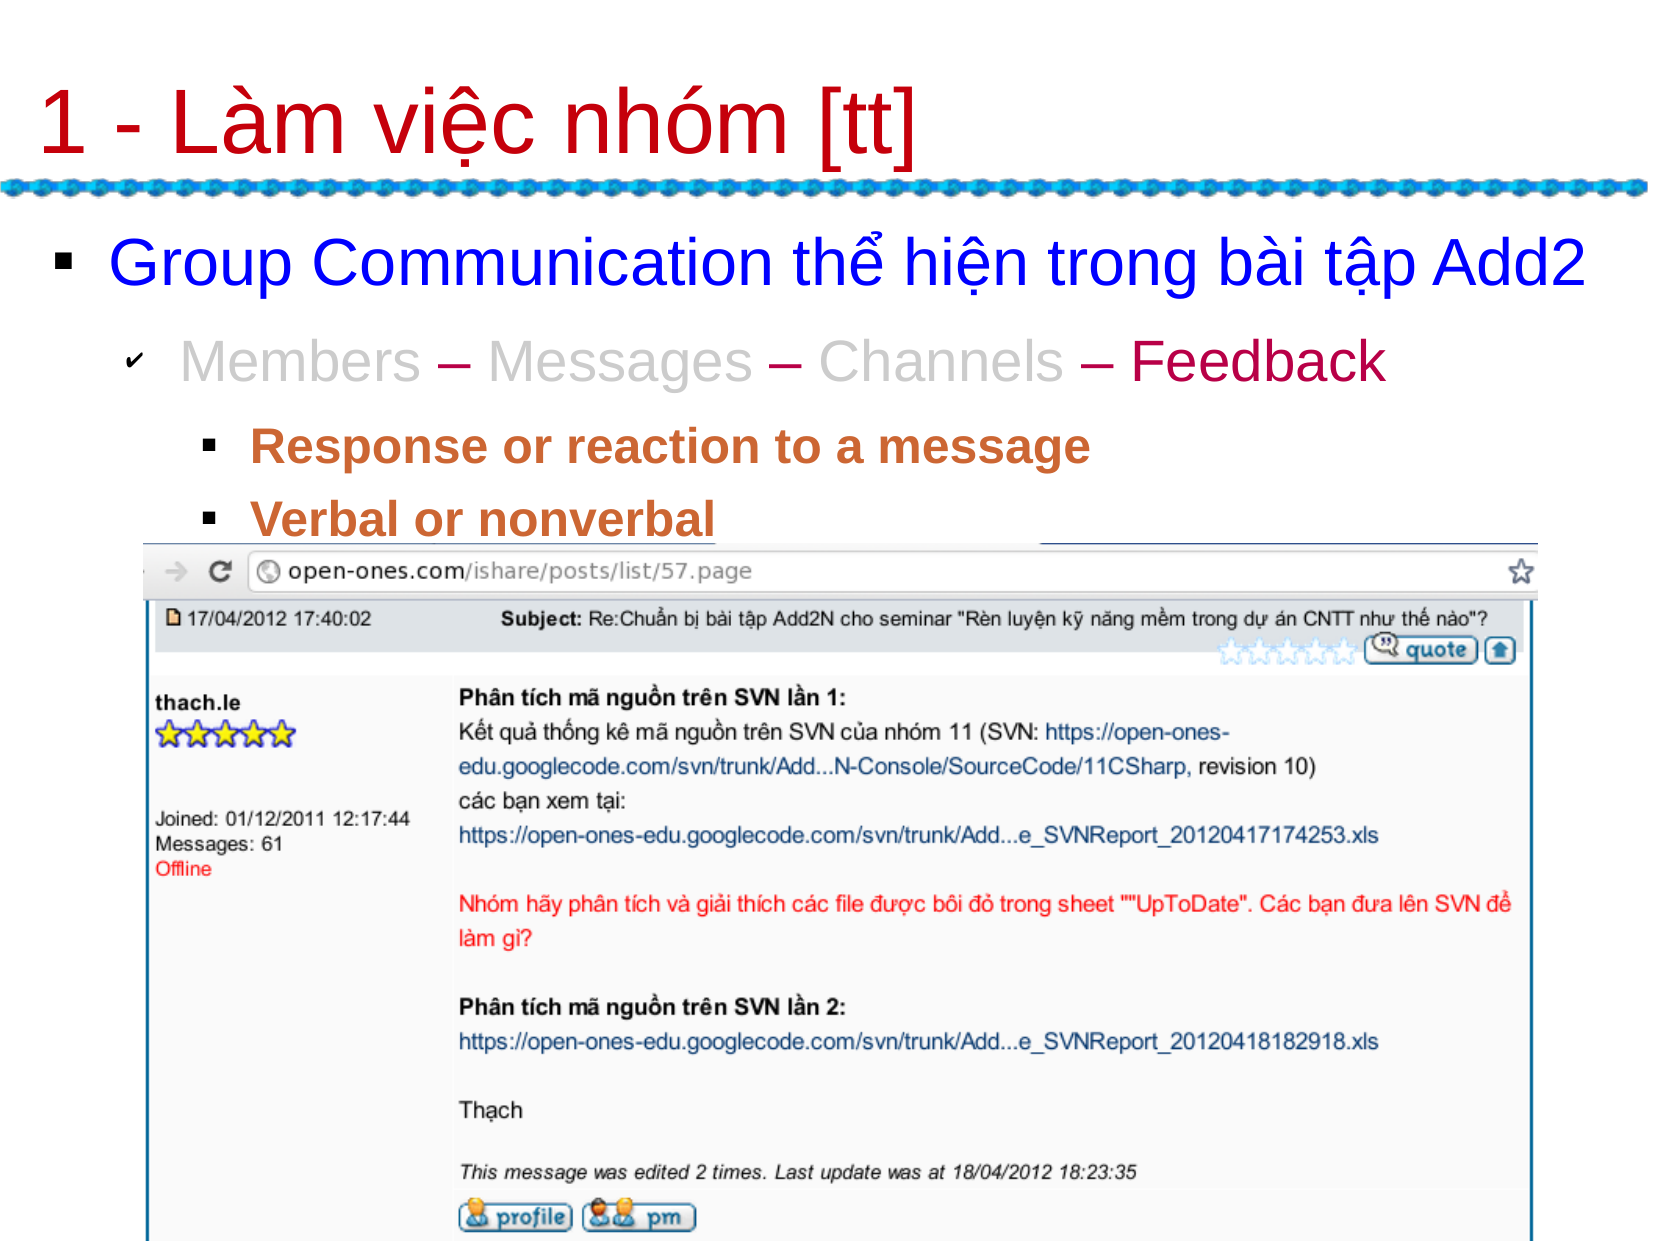

# 1 - Làm việc nhóm [tt]
Group Communication thể hiện trong bài tập Add2
Members – Messages – Channels – Feedback
Response or reaction to a message
Verbal or nonverbal